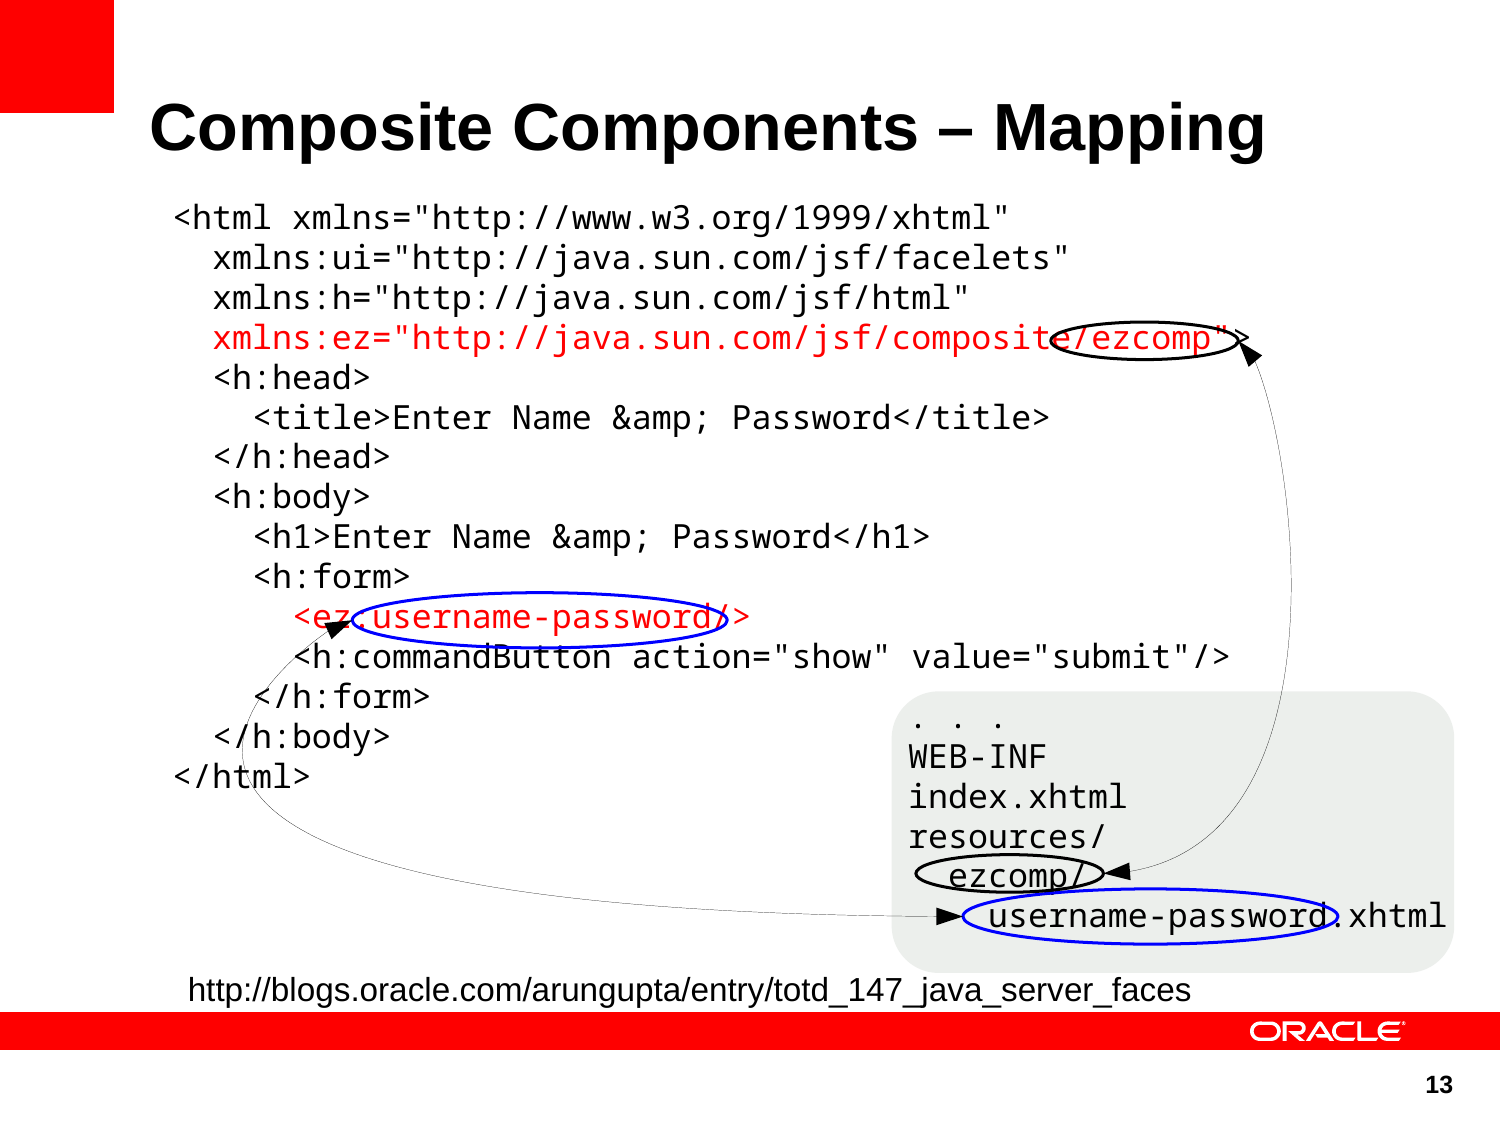

# Composite Components – Mapping
<html xmlns="http://www.w3.org/1999/xhtml"
 xmlns:ui="http://java.sun.com/jsf/facelets"
 xmlns:h="http://java.sun.com/jsf/html"
 xmlns:ez="http://java.sun.com/jsf/composite/ezcomp">
 <h:head>
 <title>Enter Name &amp; Password</title>
 </h:head>
 <h:body>
 <h1>Enter Name &amp; Password</h1>
 <h:form>
 <ez:username-password/>
 <h:commandButton action="show" value="submit"/>
 </h:form>
 </h:body>
</html>
. . .
WEB-INF
index.xhtml
resources/
 ezcomp/
 username-password.xhtml
http://blogs.oracle.com/arungupta/entry/totd_147_java_server_faces